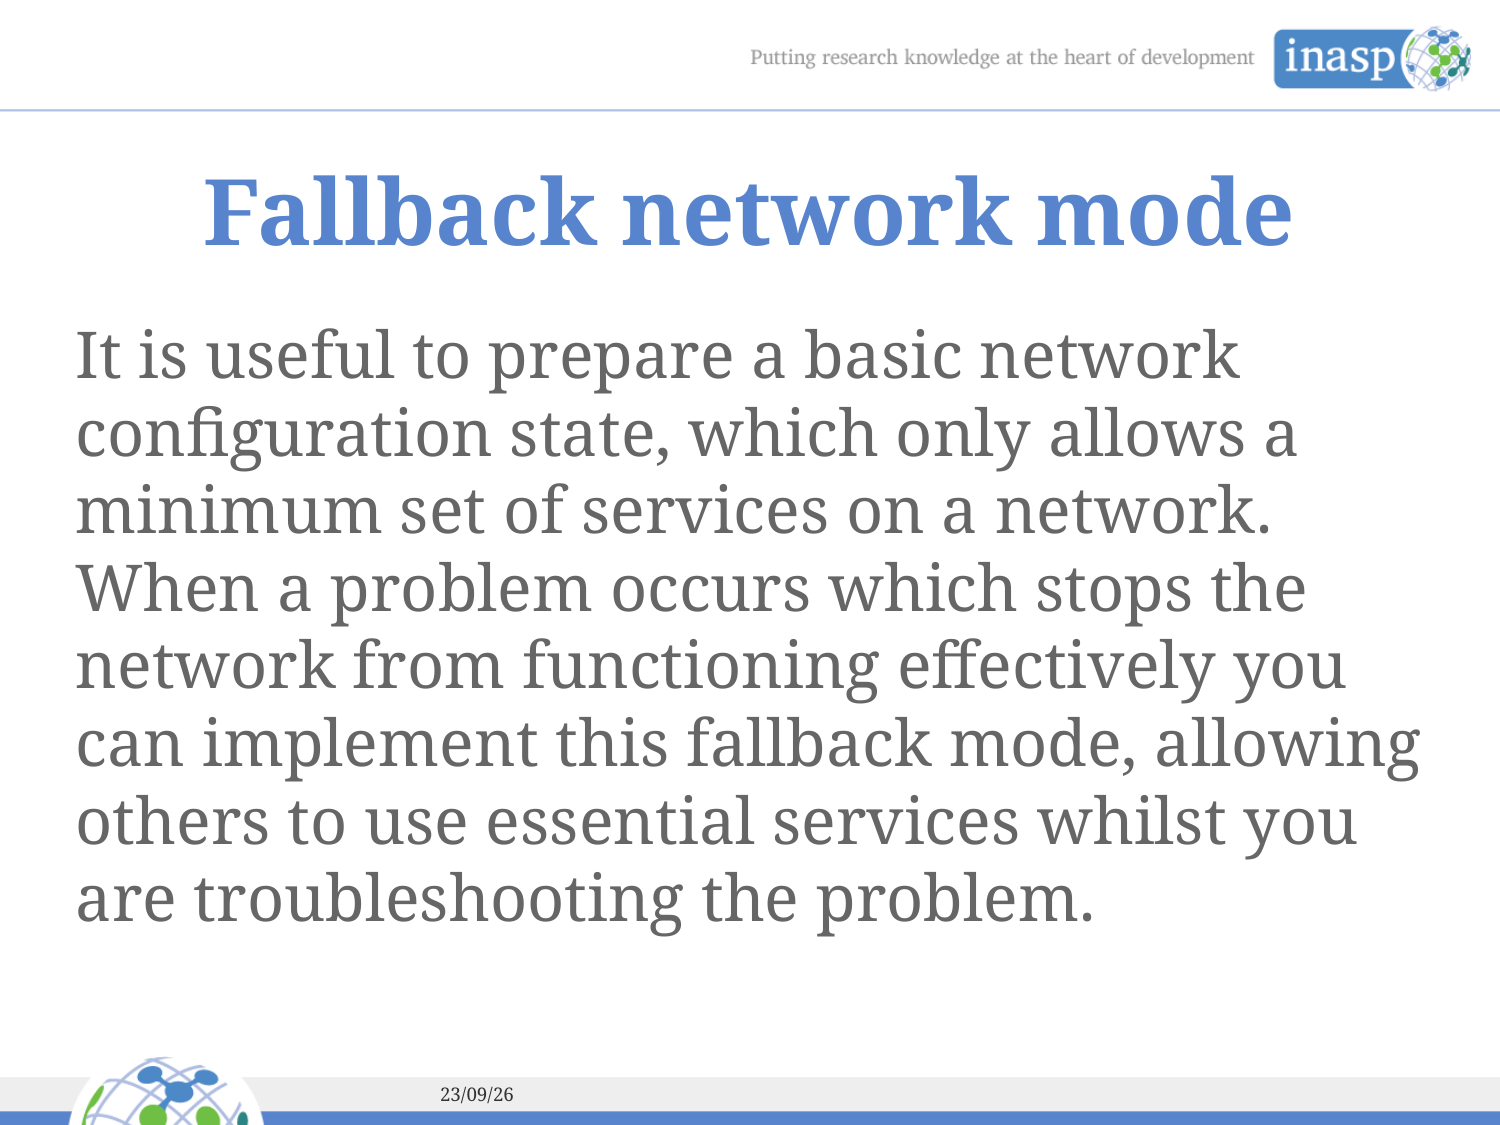

# Fallback network mode
It is useful to prepare a basic network configuration state, which only allows a minimum set of services on a network. When a problem occurs which stops the network from functioning effectively you can implement this fallback mode, allowing others to use essential services whilst you are troubleshooting the problem.